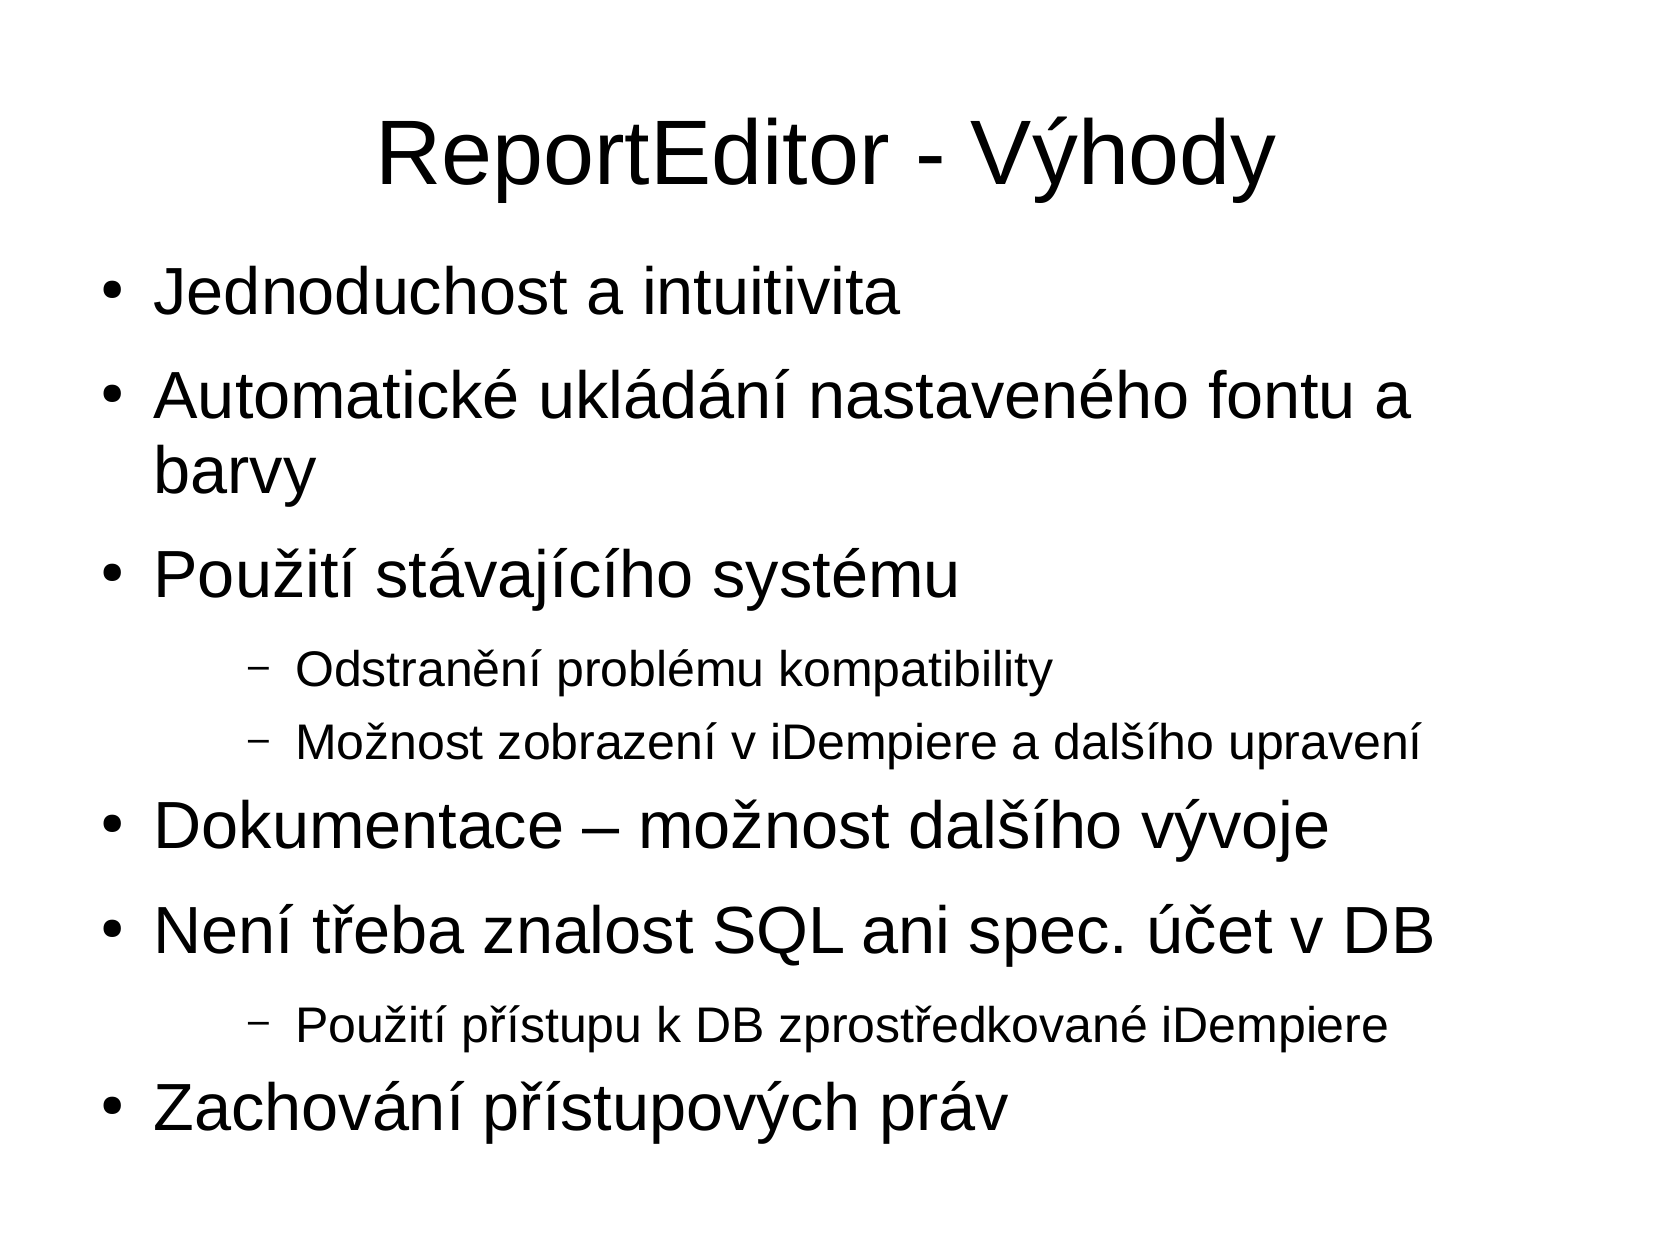

# ReportEditor - Výhody
Jednoduchost a intuitivita
Automatické ukládání nastaveného fontu a barvy
Použití stávajícího systému
Odstranění problému kompatibility
Možnost zobrazení v iDempiere a dalšího upravení
Dokumentace – možnost dalšího vývoje
Není třeba znalost SQL ani spec. účet v DB
Použití přístupu k DB zprostředkované iDempiere
Zachování přístupových práv